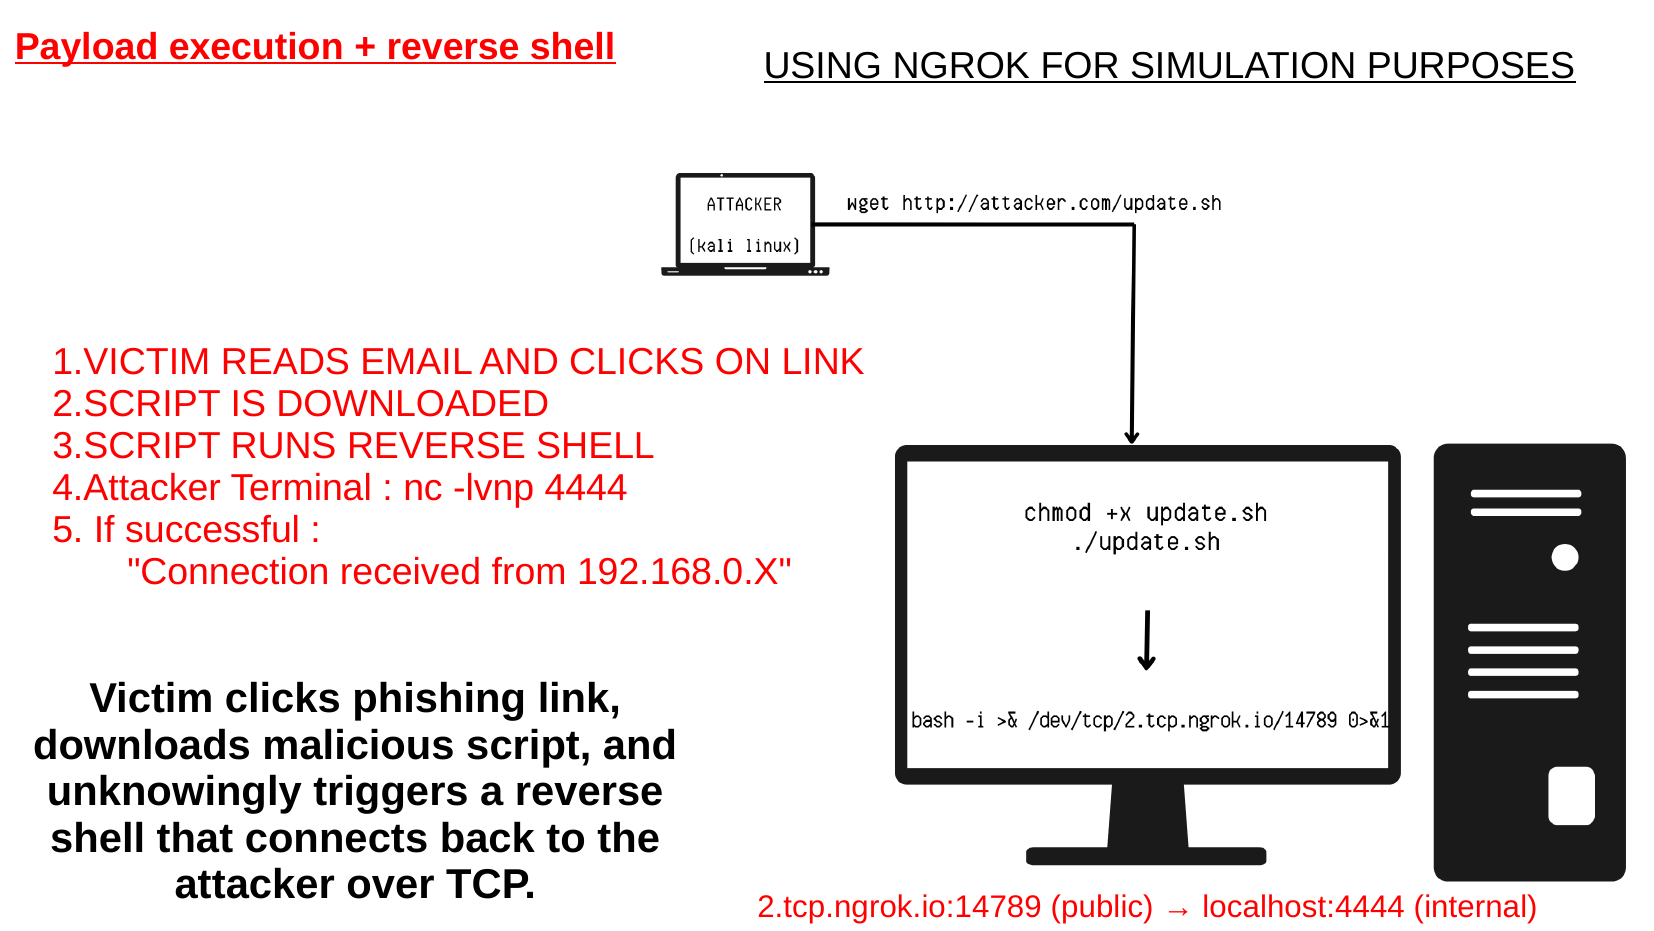

Payload execution + reverse shell
USING NGROK FOR SIMULATION PURPOSES
1.VICTIM READS EMAIL AND CLICKS ON LINK
2.SCRIPT IS DOWNLOADED
3.SCRIPT RUNS REVERSE SHELL
4.Attacker Terminal : nc -lvnp 4444
5. If successful :
	"Connection received from 192.168.0.X"
Victim clicks phishing link, downloads malicious script, and unknowingly triggers a reverse shell that connects back to the attacker over TCP.
7
2.tcp.ngrok.io:14789 (public) → localhost:4444 (internal)